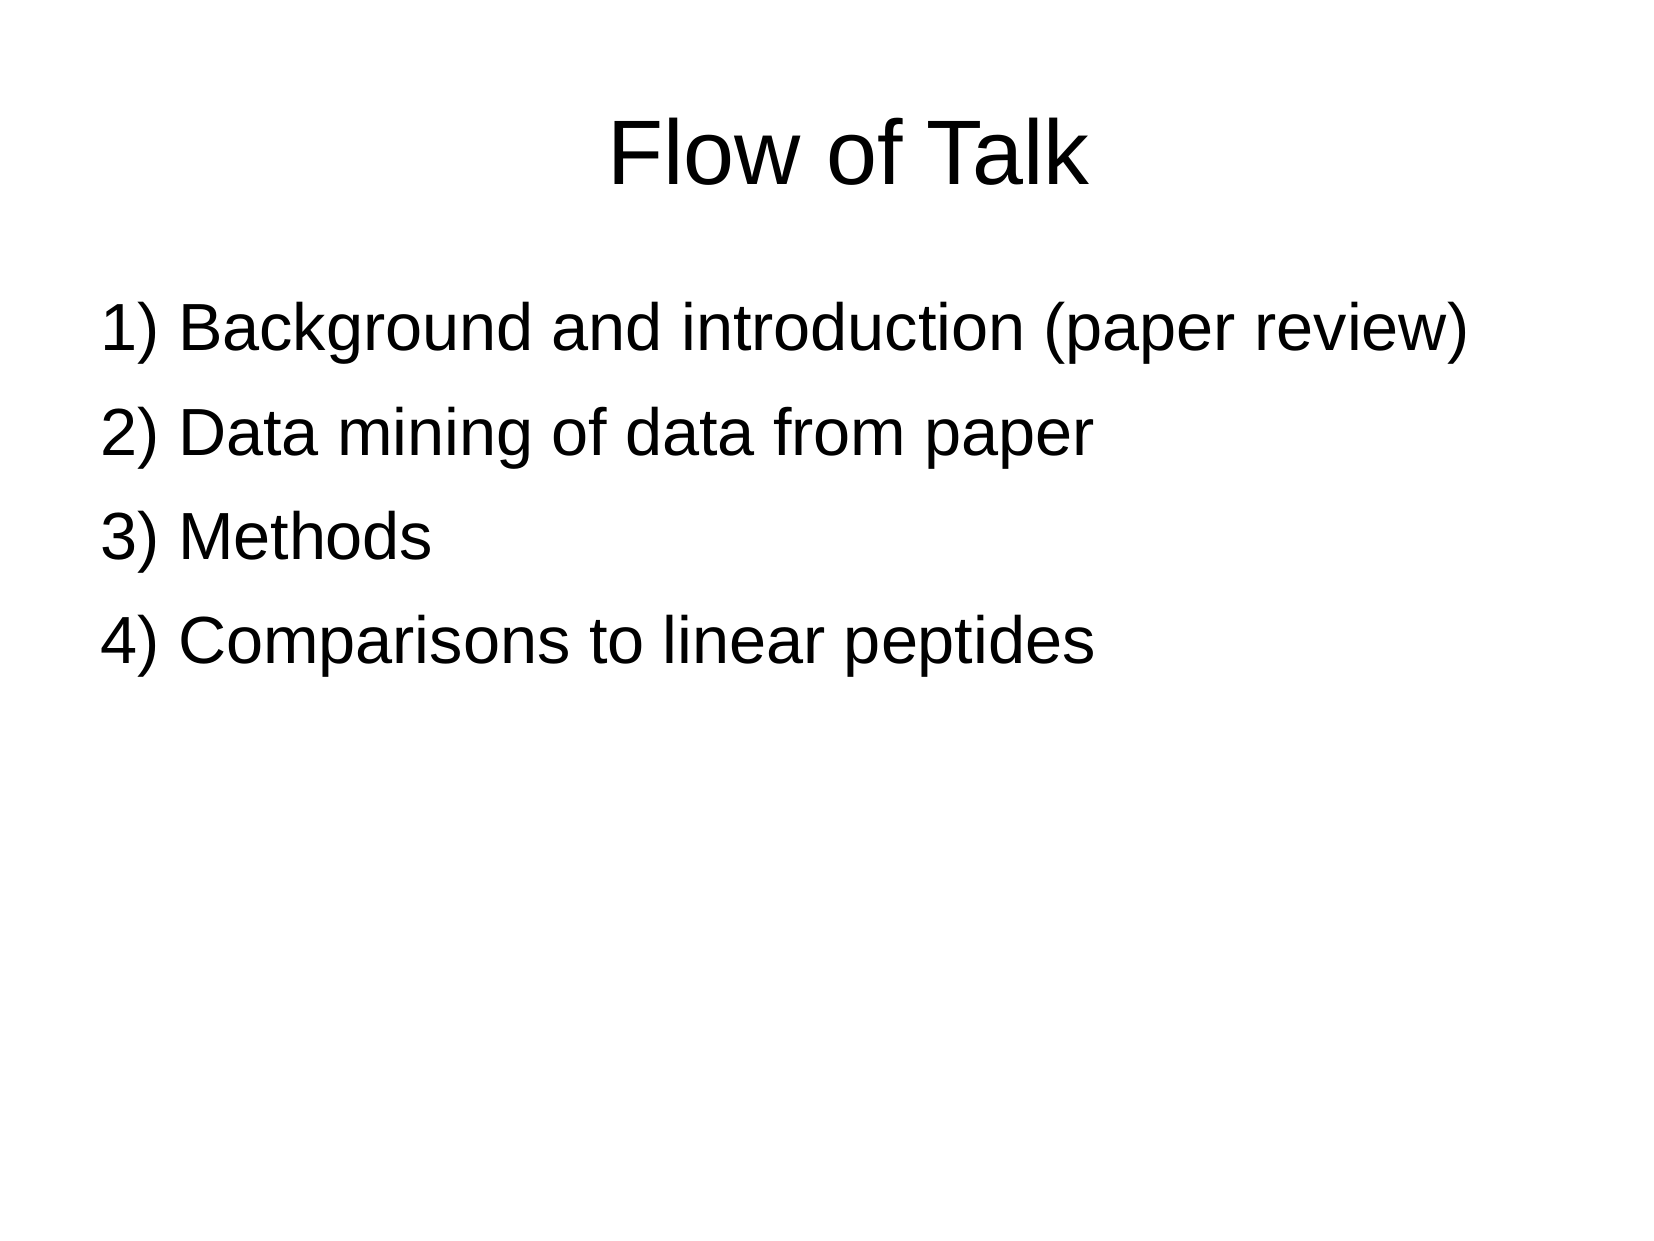

# Flow of Talk
 Background and introduction (paper review)
 Data mining of data from paper
 Methods
 Comparisons to linear peptides